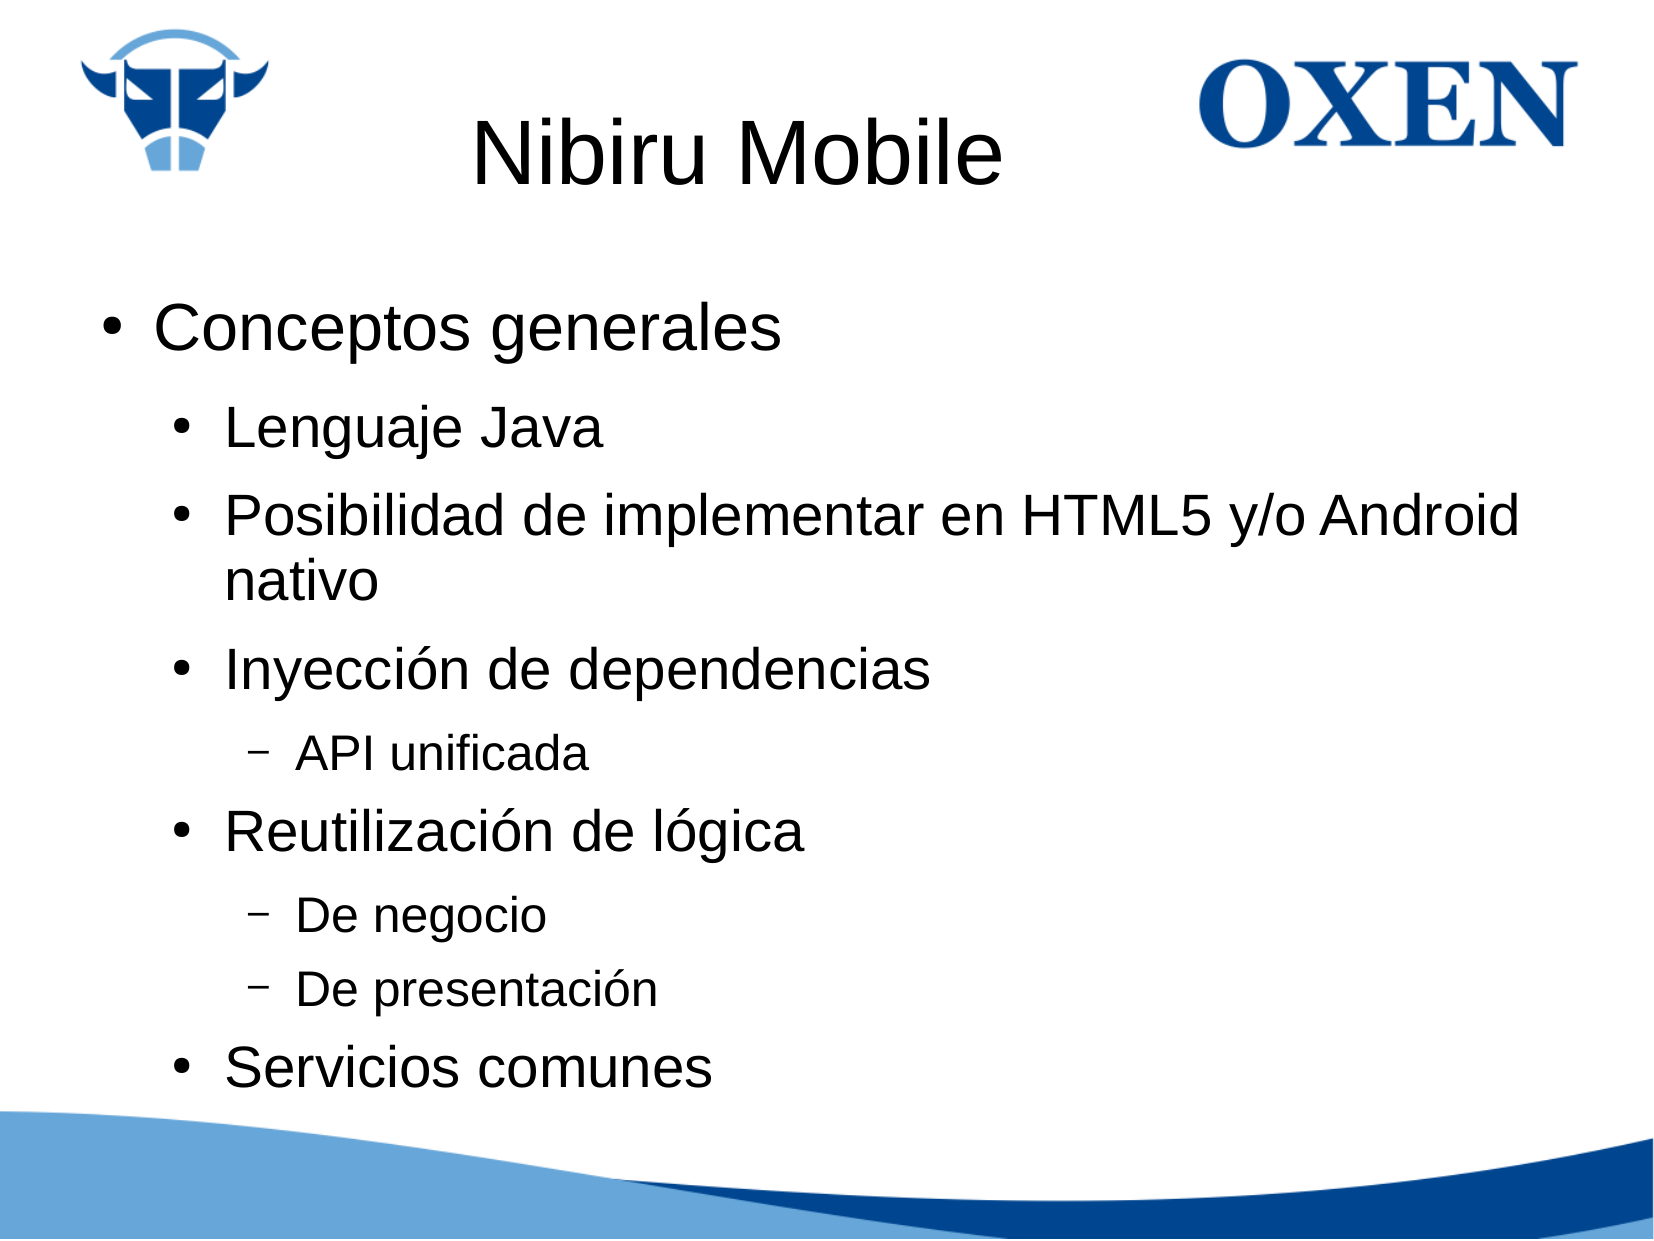

# Nibiru Mobile
Conceptos generales
Lenguaje Java
Posibilidad de implementar en HTML5 y/o Android nativo
Inyección de dependencias
API unificada
Reutilización de lógica
De negocio
De presentación
Servicios comunes